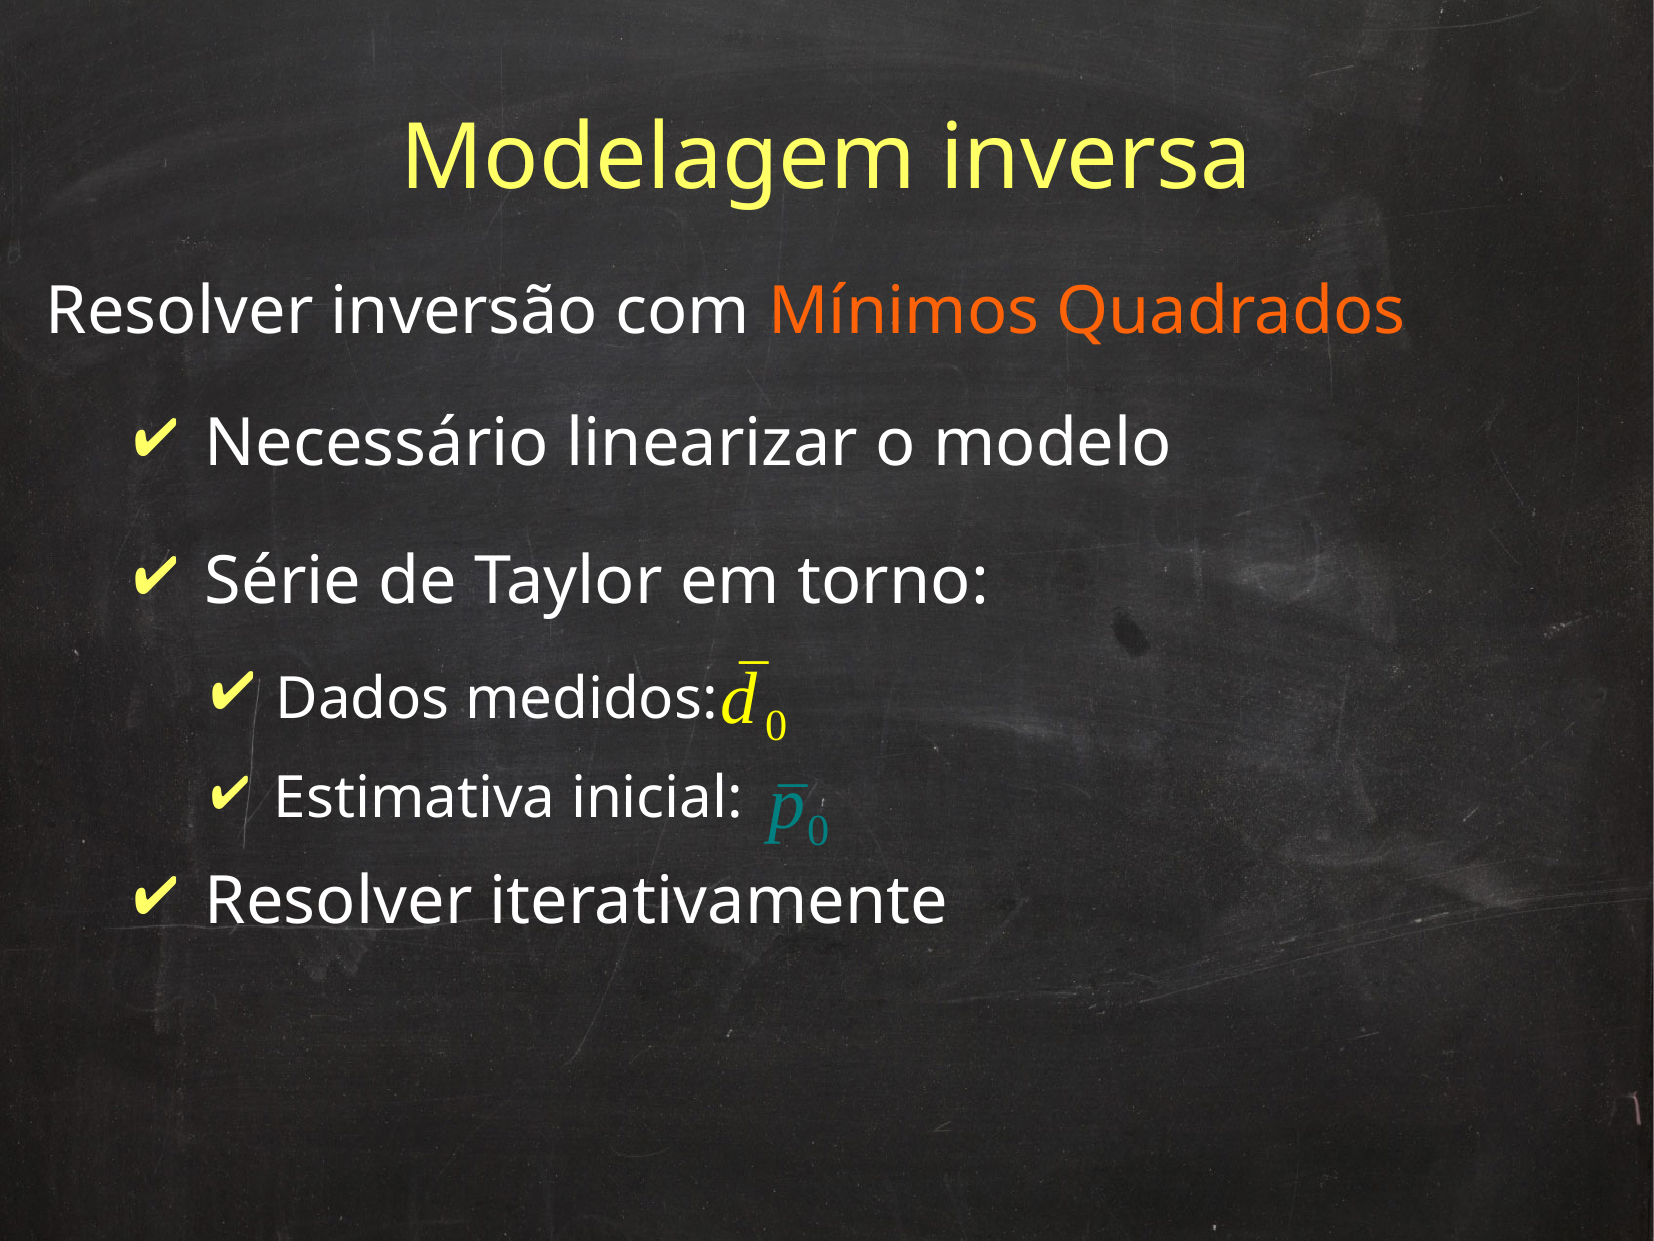

# Modelagem inversa
Resolver inversão com Mínimos Quadrados
 Necessário linearizar o modelo
 Série de Taylor em torno:
 Dados medidos:
 Estimativa inicial:
 Resolver iterativamente